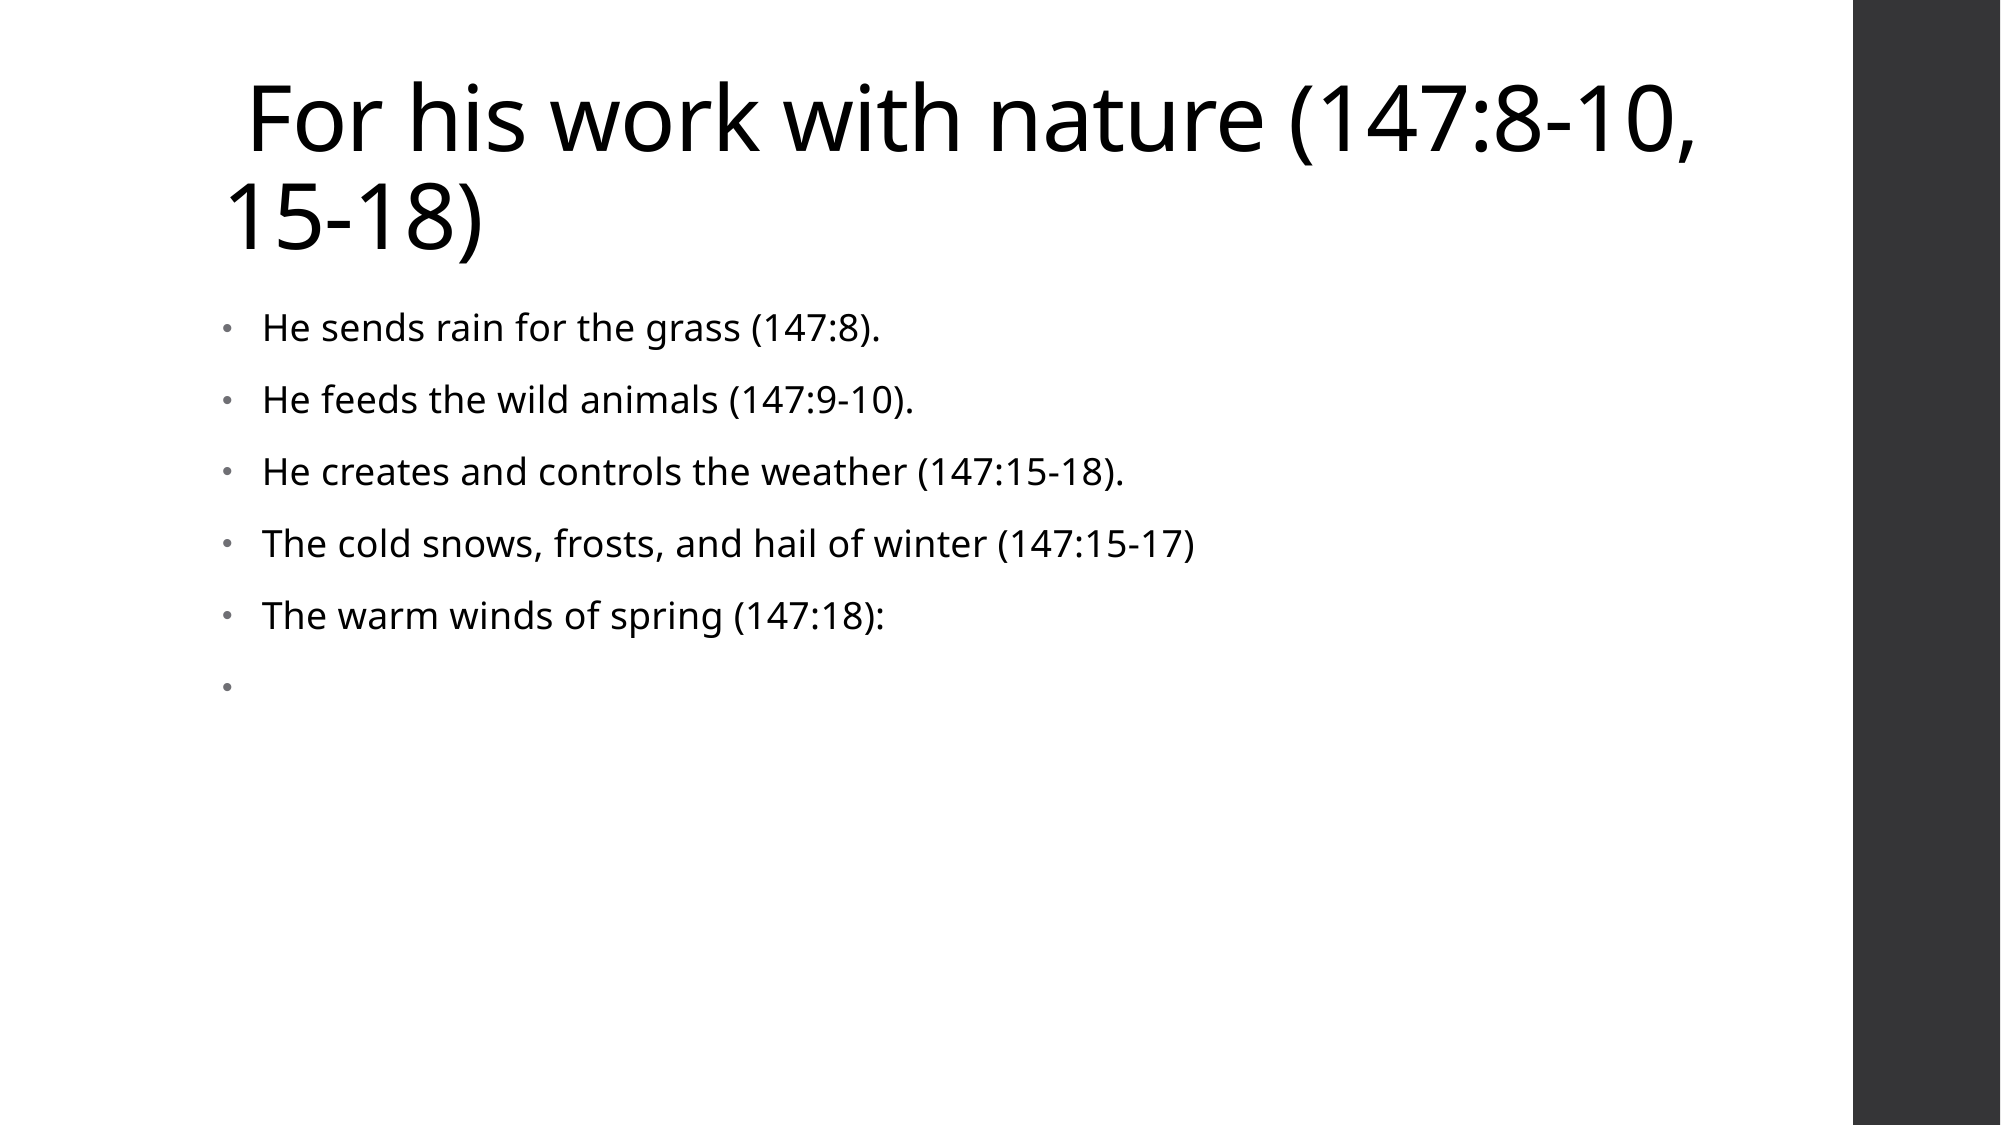

# For his work with nature (147:8-10, 15-18)
 He sends rain for the grass (147:8).
 He feeds the wild animals (147:9-10).
 He creates and controls the weather (147:15-18).
 The cold snows, frosts, and hail of winter (147:15-17)
 The warm winds of spring (147:18):